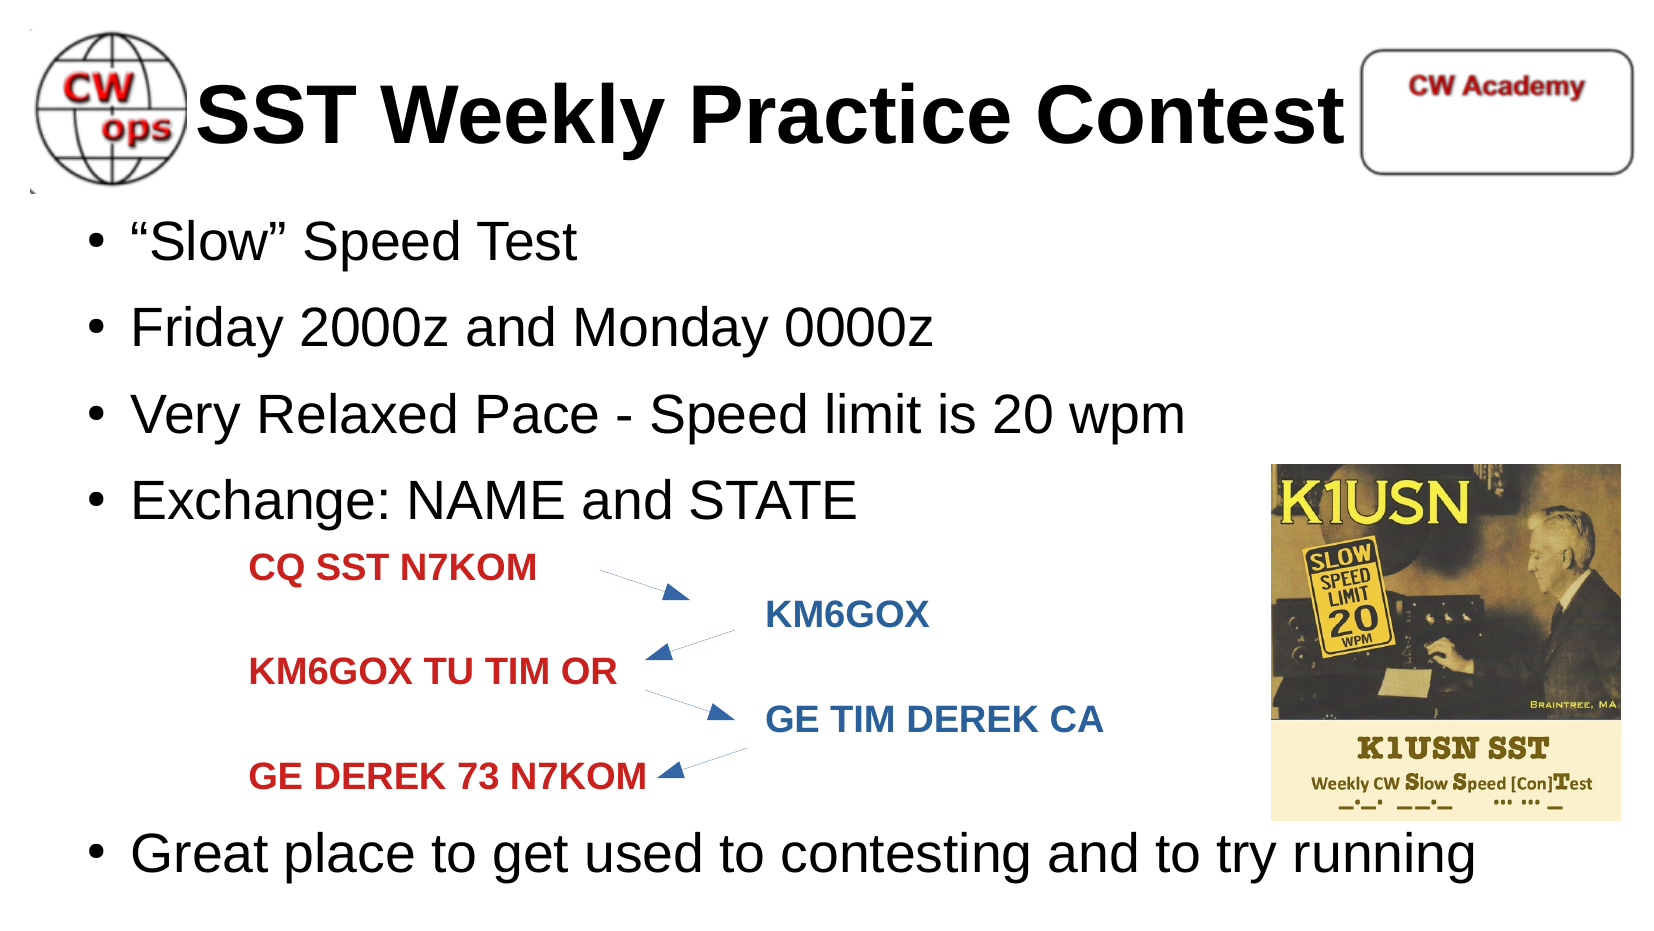

# SST Weekly Practice Contest
“Slow” Speed Test
Friday 2000z and Monday 0000z
Very Relaxed Pace - Speed limit is 20 wpm
Exchange: NAME and STATE
CQ SST N7KOM
 KM6GOX
KM6GOX TU TIM OR
 GE TIM DEREK CA
GE DEREK 73 N7KOM
Great place to get used to contesting and to try running